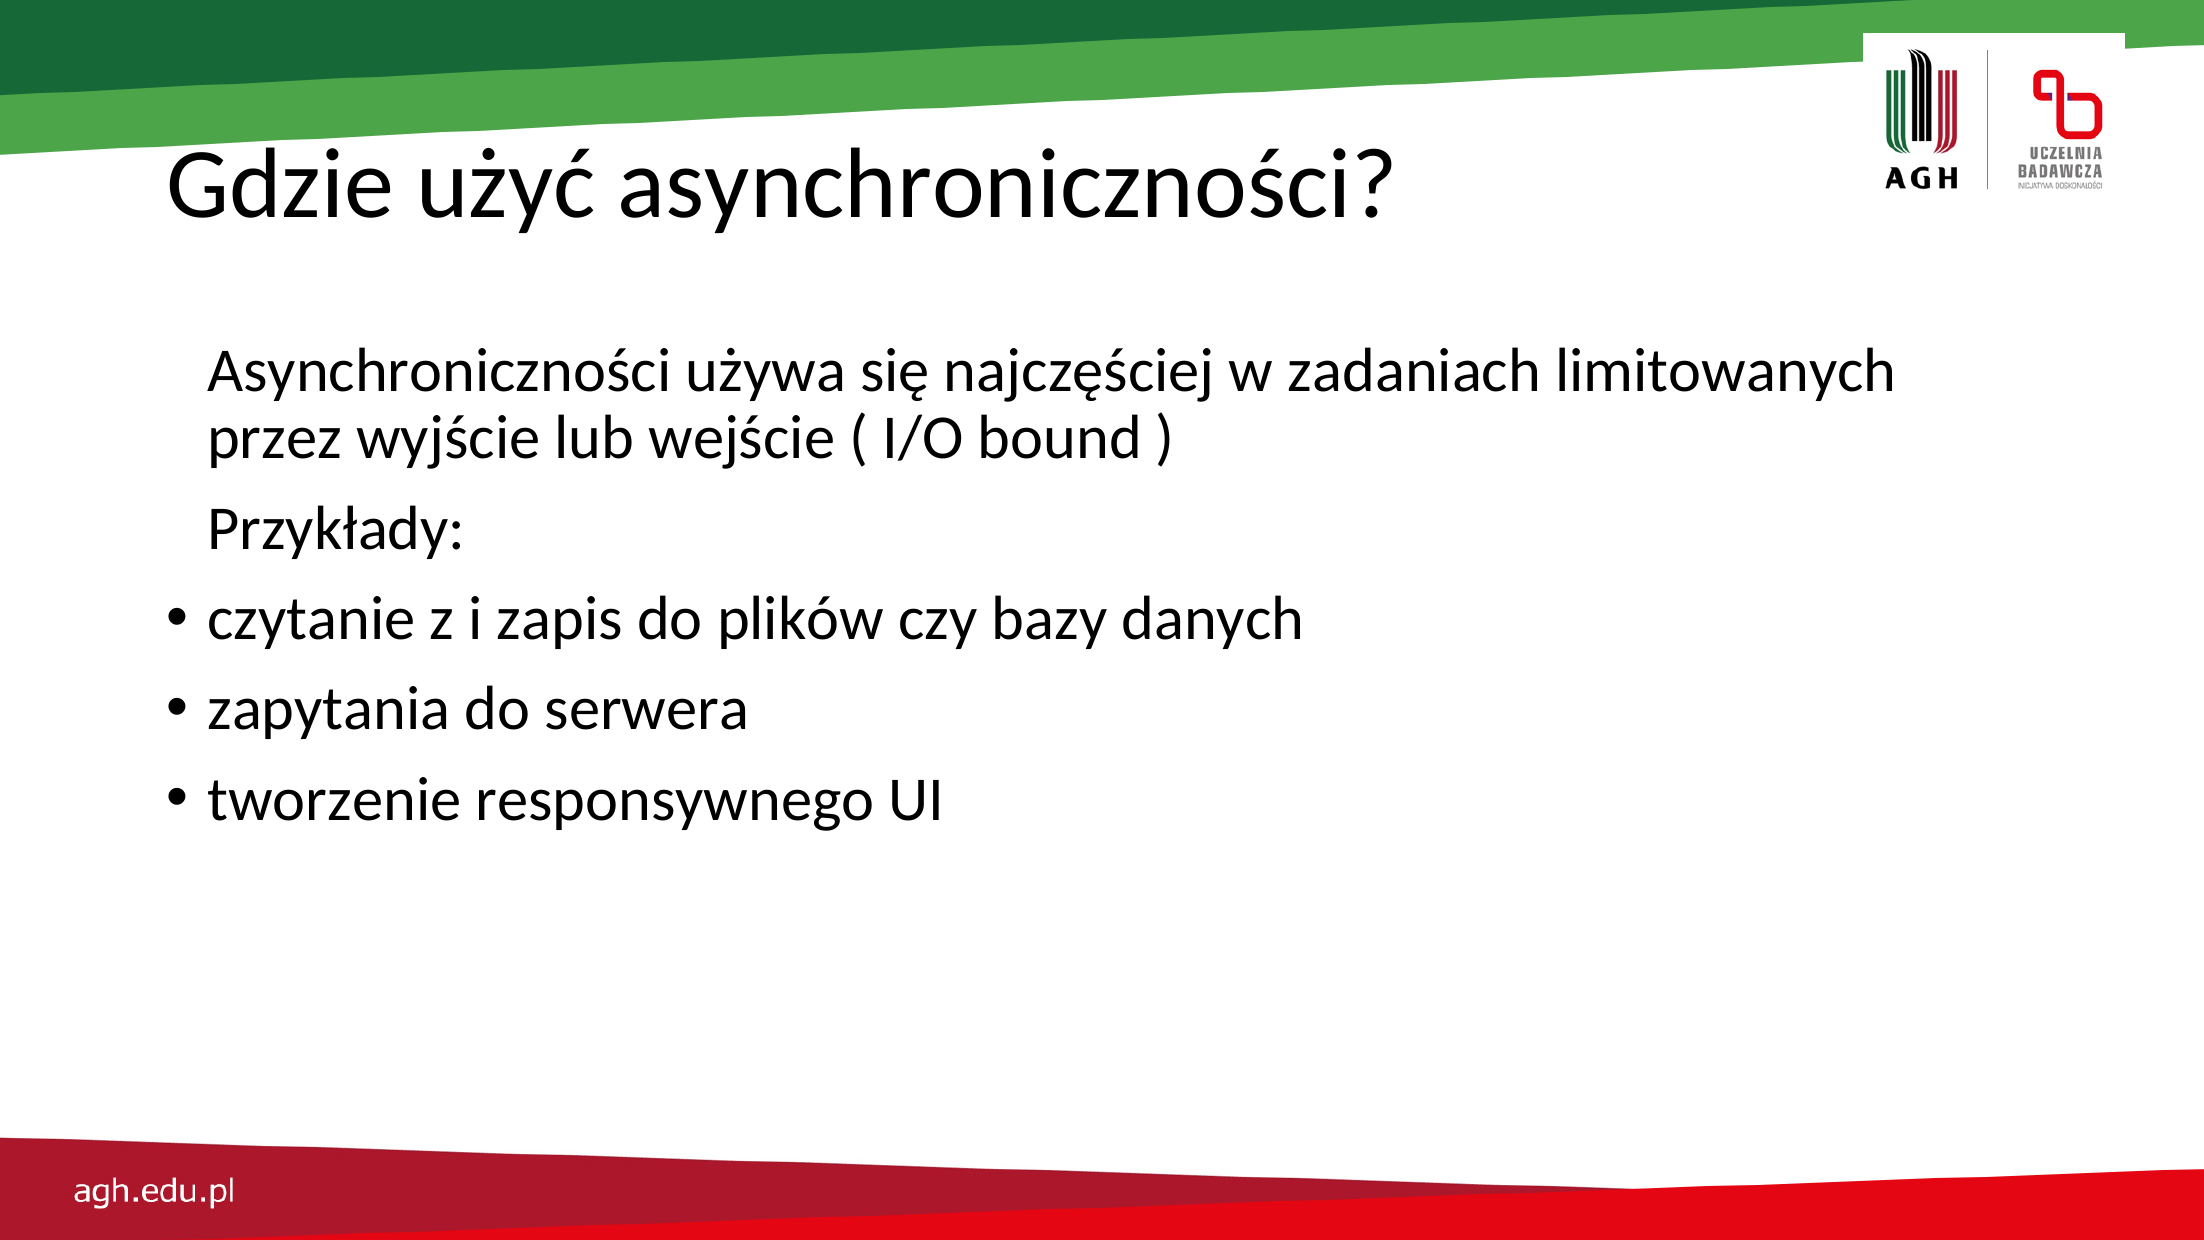

# Gdzie użyć asynchroniczności?
Asynchroniczności używa się najczęściej w zadaniach limitowanych przez wyjście lub wejście ( I/O bound )
Przykłady:
czytanie z i zapis do plików czy bazy danych
zapytania do serwera
tworzenie responsywnego UI